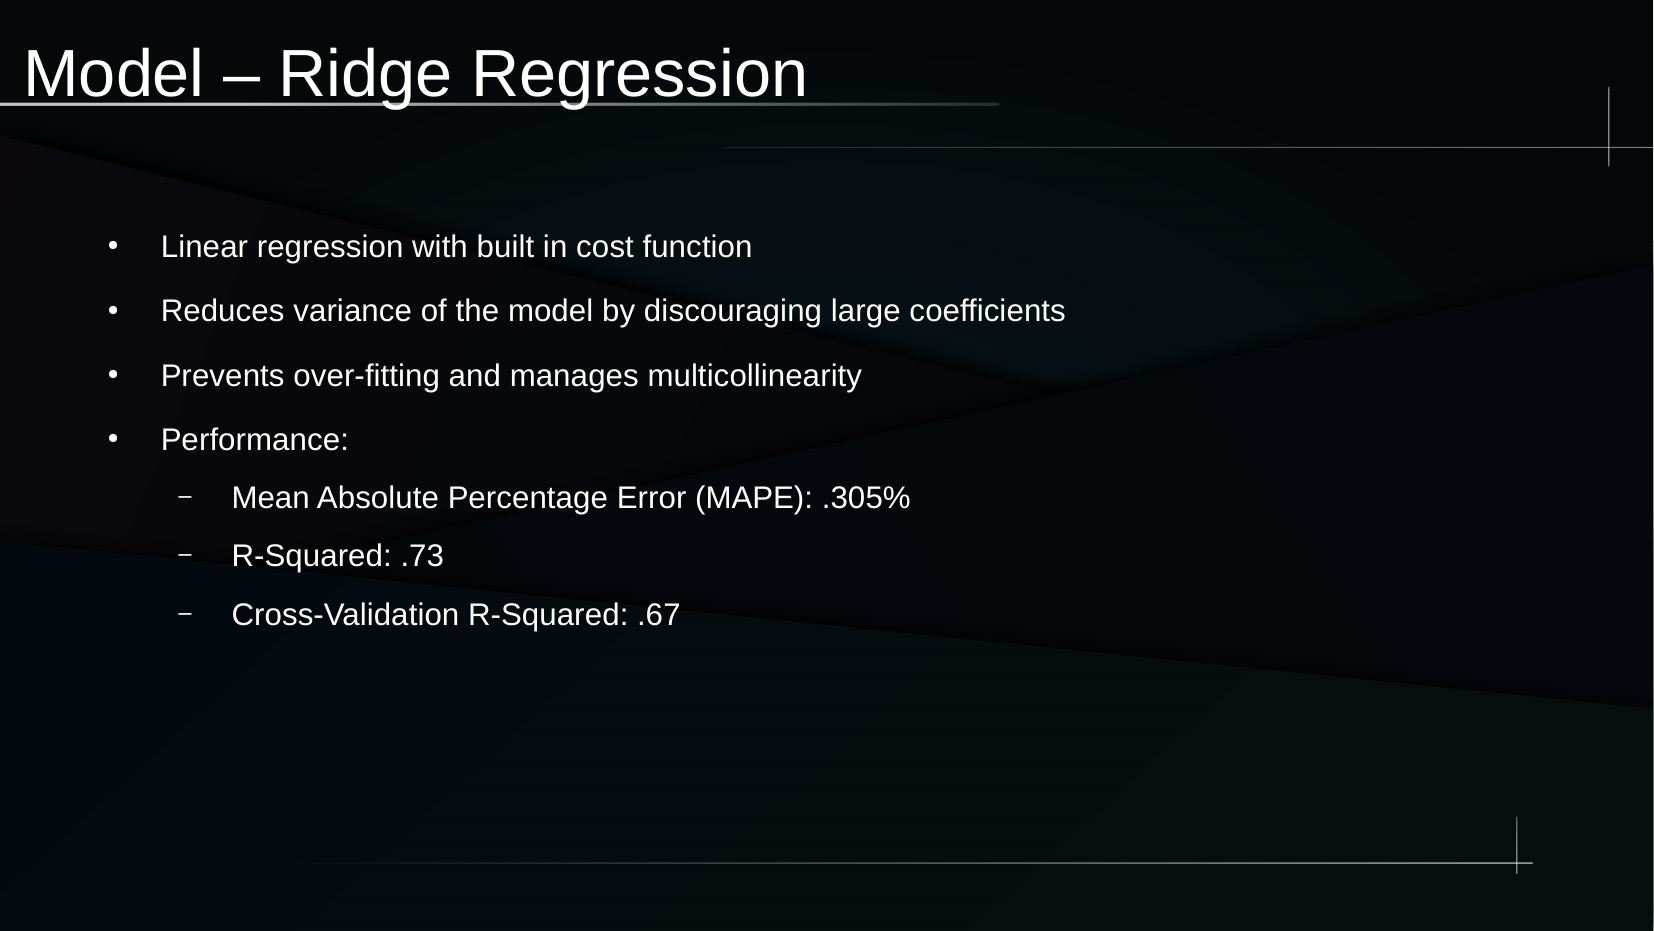

# Model – Ridge Regression
Linear regression with built in cost function
Reduces variance of the model by discouraging large coefficients
Prevents over-fitting and manages multicollinearity
Performance:
Mean Absolute Percentage Error (MAPE): .305%
R-Squared: .73
Cross-Validation R-Squared: .67